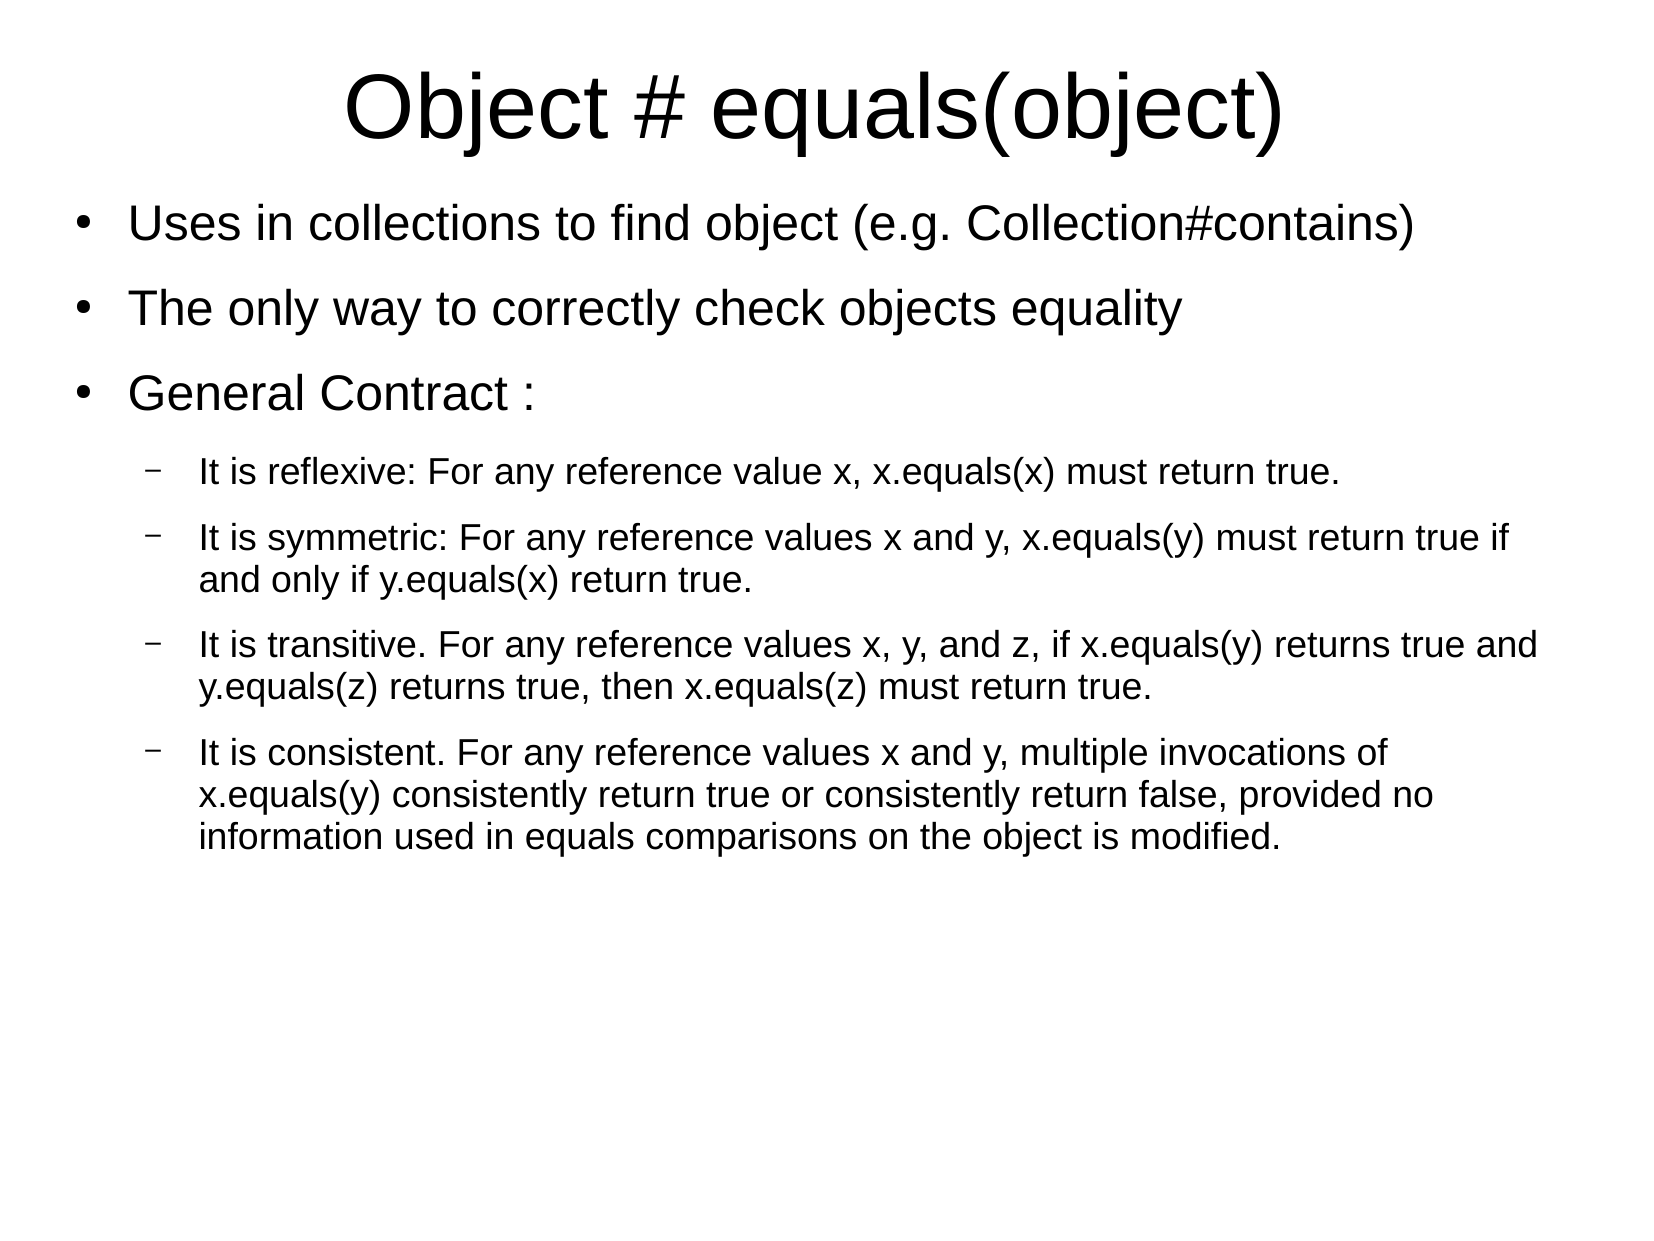

# Object # equals(object)
Uses in collections to find object (e.g. Collection#contains)
The only way to correctly check objects equality
General Contract :
It is reflexive: For any reference value x, x.equals(x) must return true.
It is symmetric: For any reference values x and y, x.equals(y) must return true if and only if y.equals(x) return true.
It is transitive. For any reference values x, y, and z, if x.equals(y) returns true and y.equals(z) returns true, then x.equals(z) must return true.
It is consistent. For any reference values x and y, multiple invocations of x.equals(y) consistently return true or consistently return false, provided no information used in equals comparisons on the object is modified.